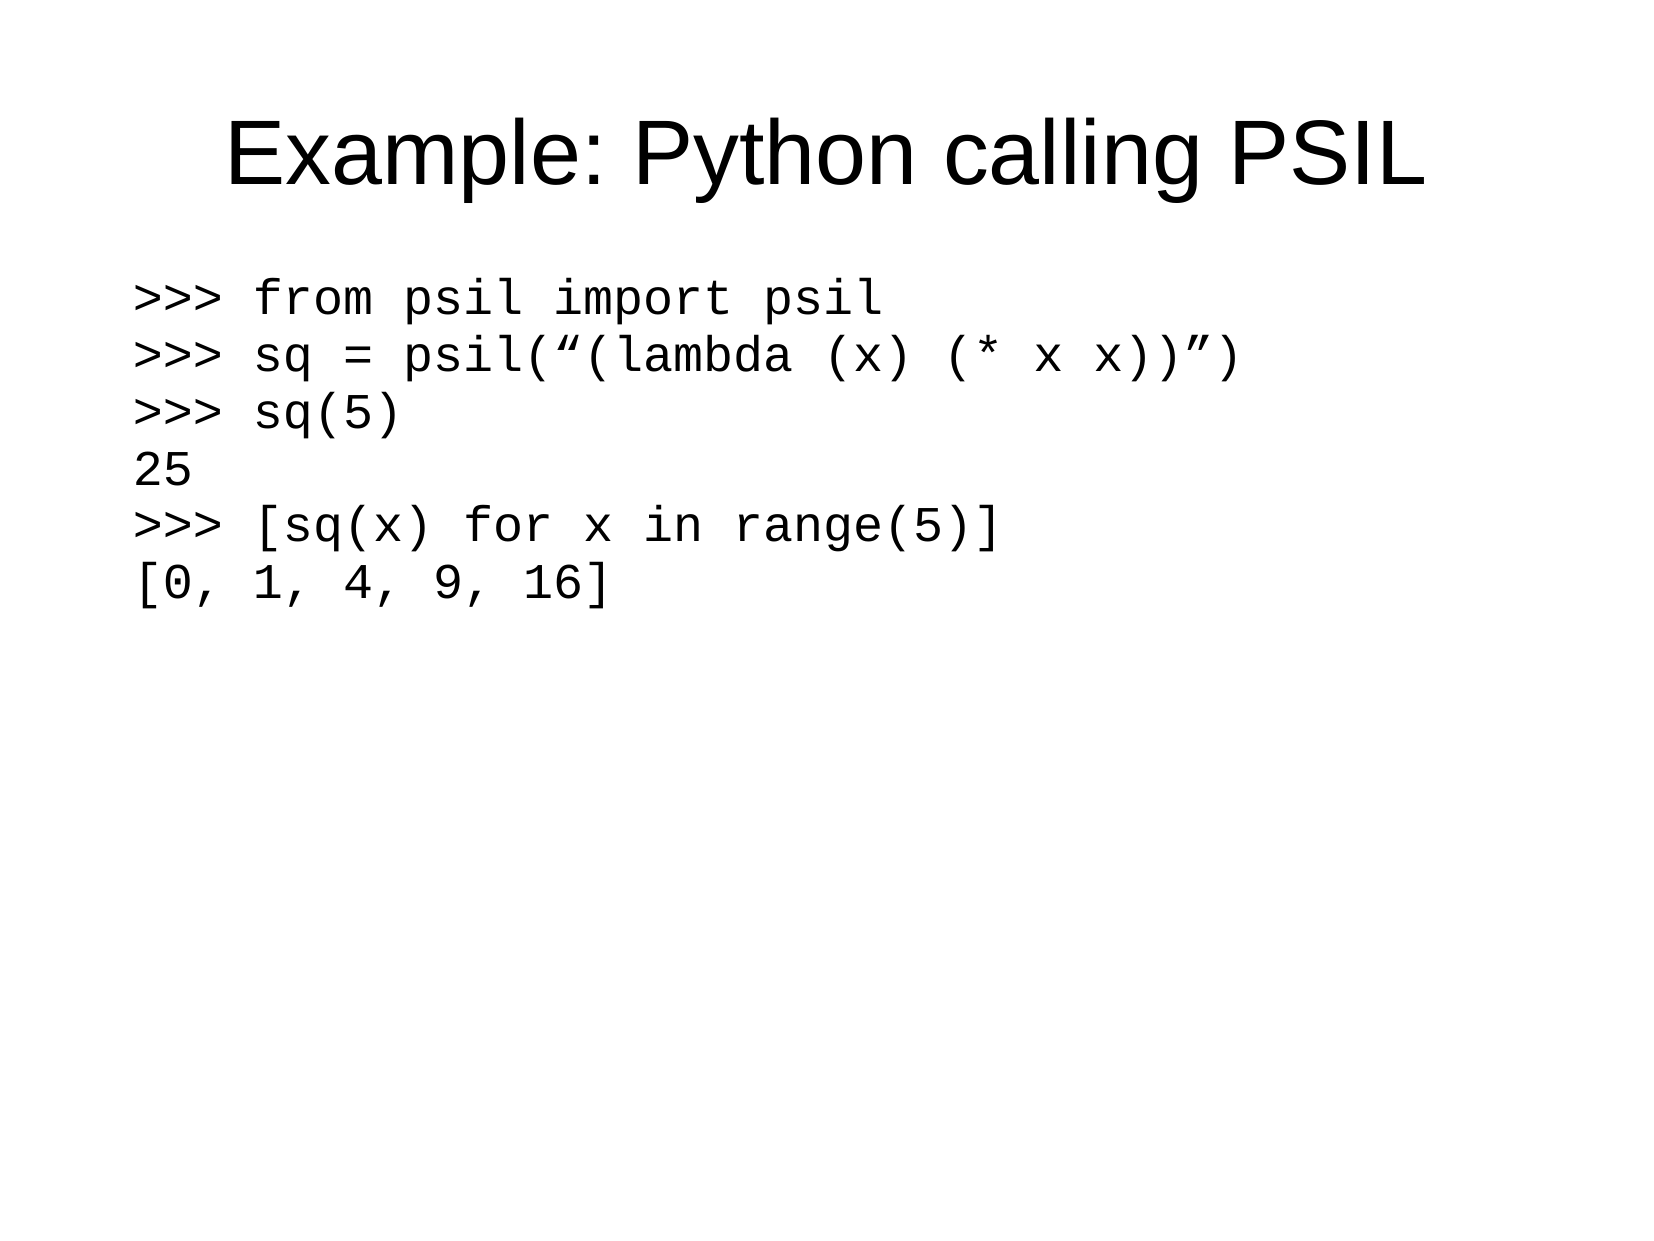

# Example: Python calling PSIL
>>> from psil import psil
>>> sq = psil(“(lambda (x) (* x x))”)
>>> sq(5)
25
>>> [sq(x) for x in range(5)]
[0, 1, 4, 9, 16]